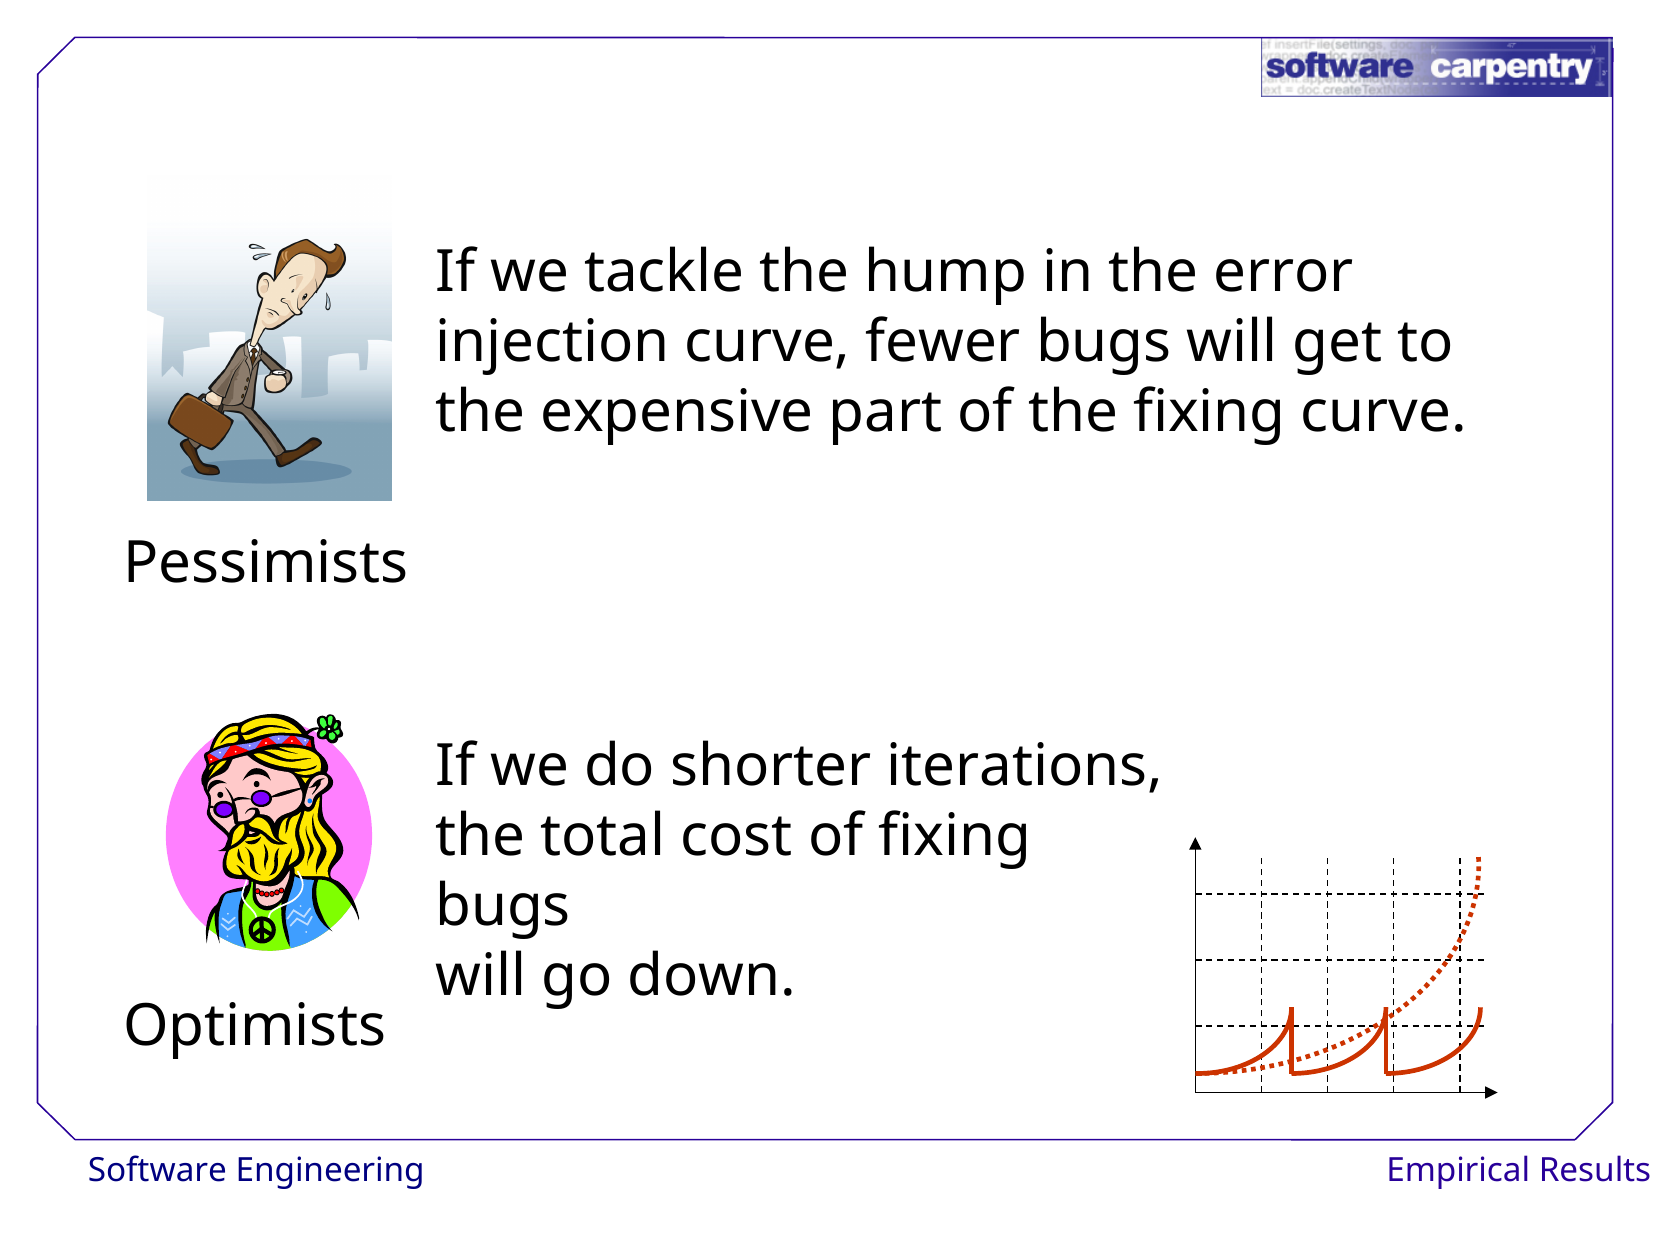

If we tackle the hump in the error injection curve, fewer bugs will get to the expensive part of the fixing curve.
Pessimists
If we do shorter iterations, the total cost of fixing bugs
will go down.
Optimists